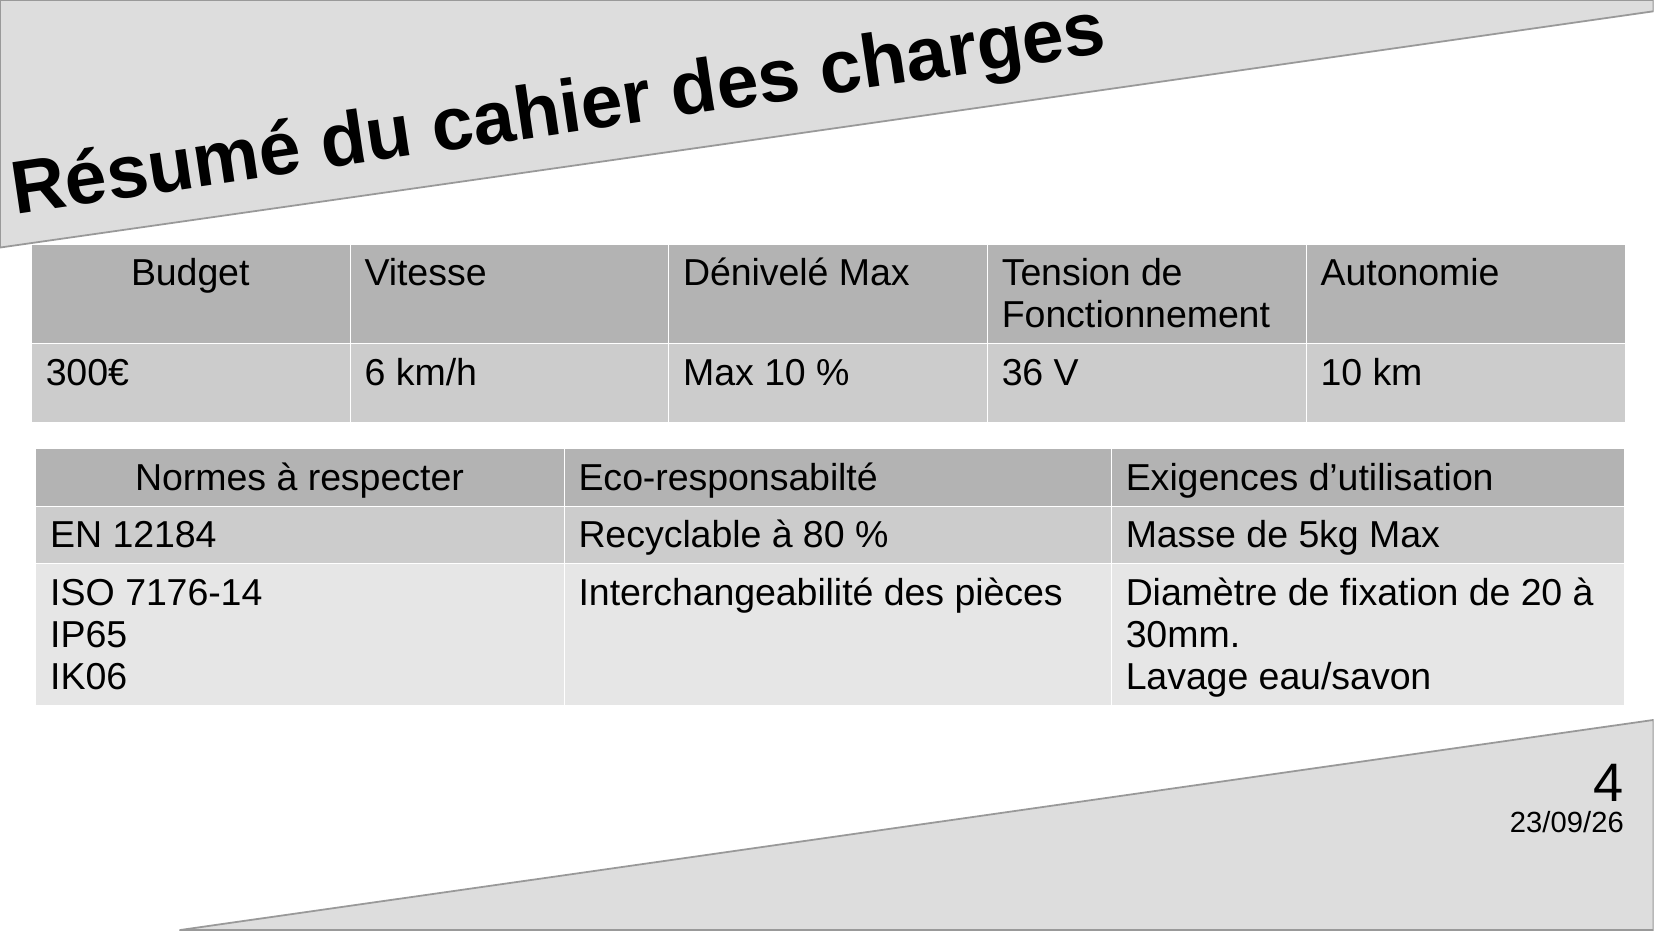

# Résumé du cahier des charges
| Budget | Vitesse | Dénivelé Max | Tension de Fonctionnement | Autonomie |
| --- | --- | --- | --- | --- |
| 300€ | 6 km/h | Max 10 % | 36 V | 10 km |
| Normes à respecter | Eco-responsabilté | Exigences d’utilisation |
| --- | --- | --- |
| EN 12184 | Recyclable à 80 % | Masse de 5kg Max |
| ISO 7176-14 IP65 IK06 | Interchangeabilité des pièces | Diamètre de fixation de 20 à 30mm. Lavage eau/savon |
4